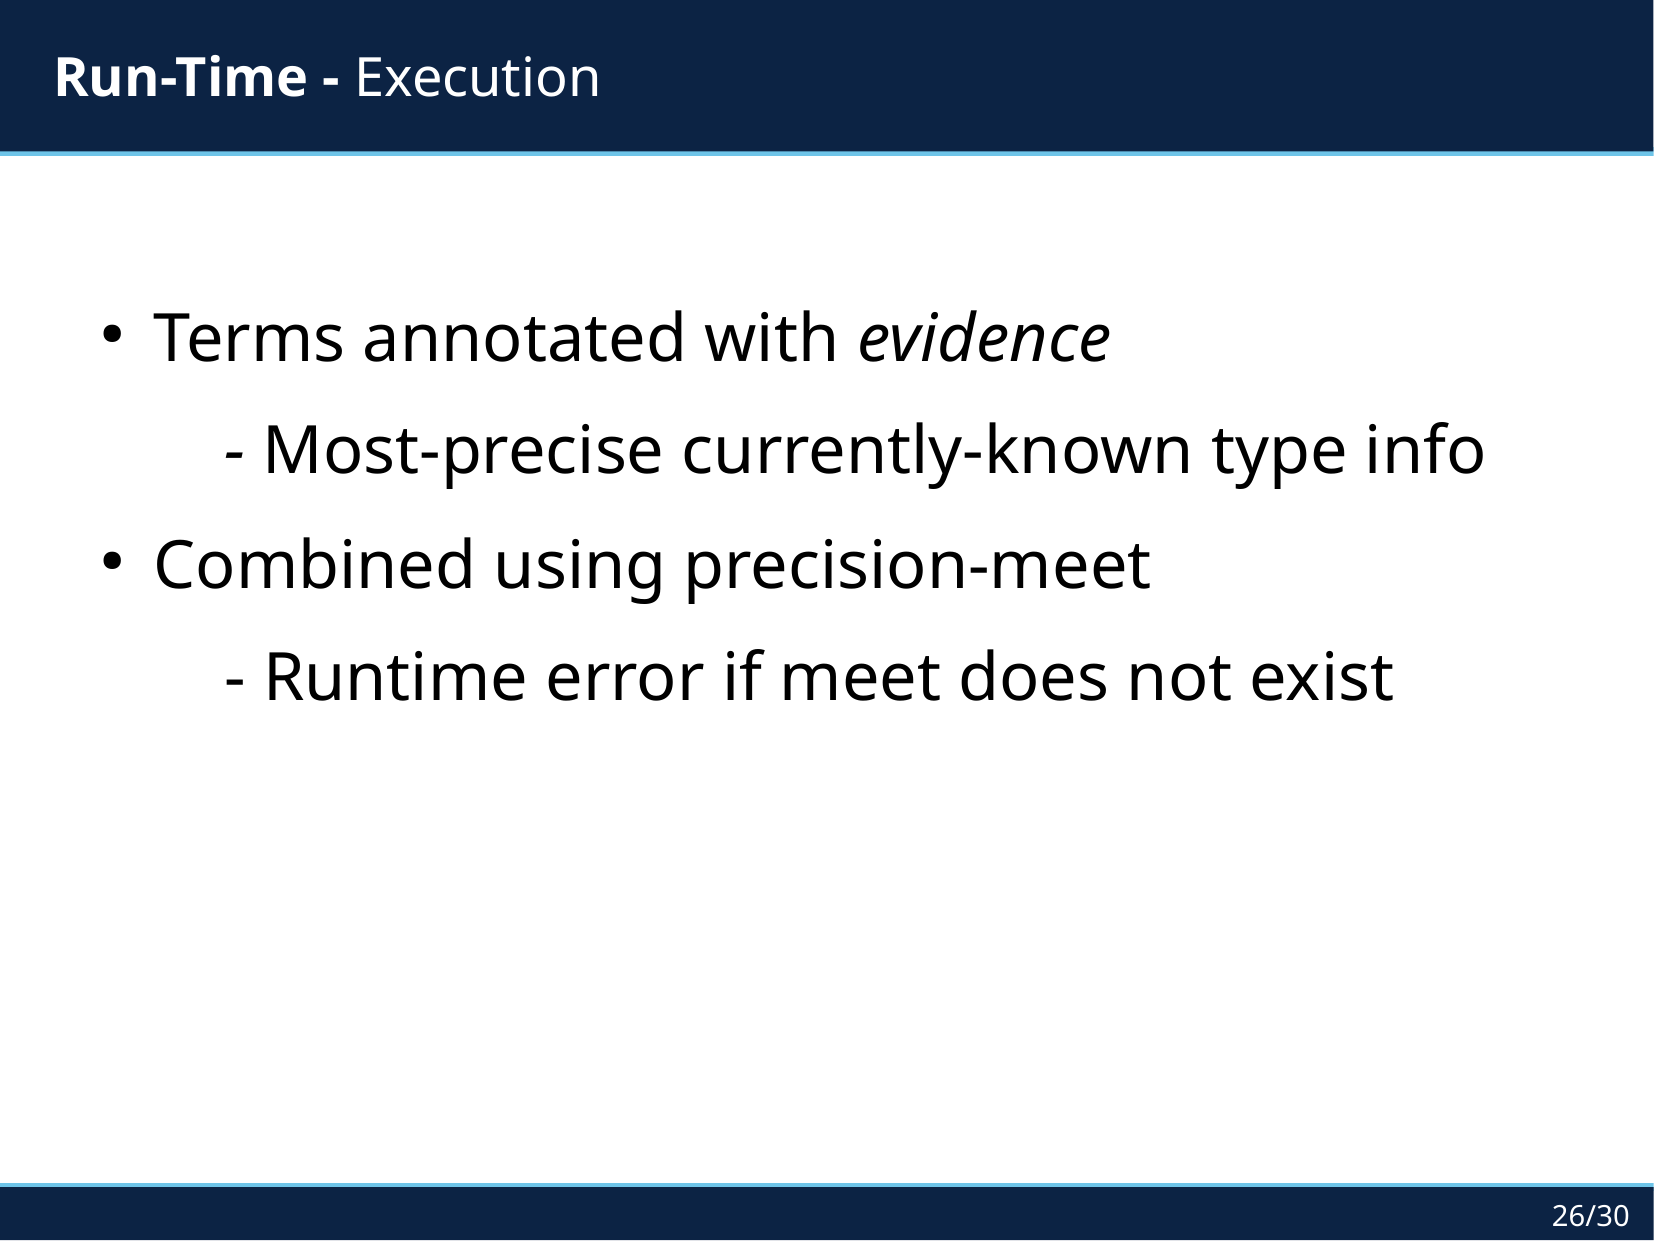

# Run-Time - Execution
Terms annotated with evidence
- Most-precise currently-known type info
Combined using precision-meet
- Runtime error if meet does not exist
26